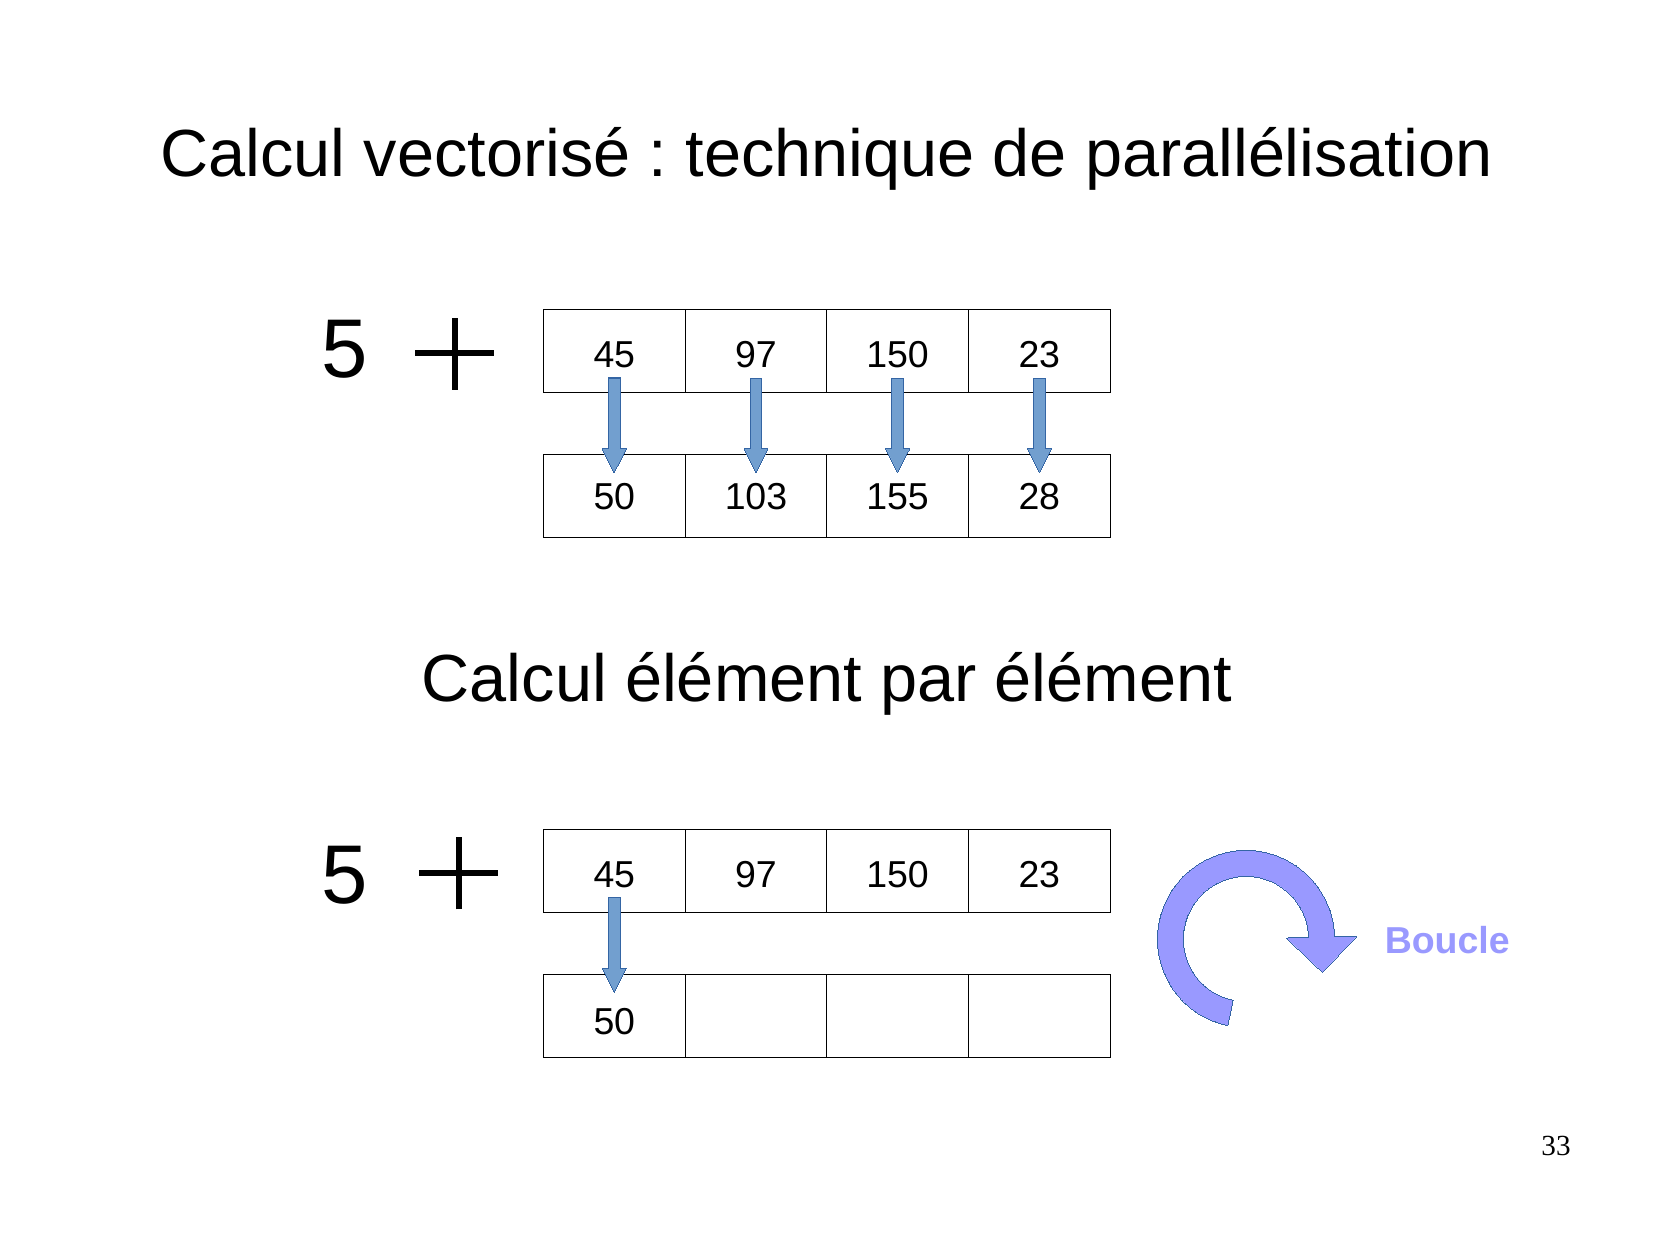

# Calcul vectorisé : technique de parallélisation
5
45
97
150
23
50
103
155
28
Calcul élément par élément
5
45
97
150
23
Boucle
50
33